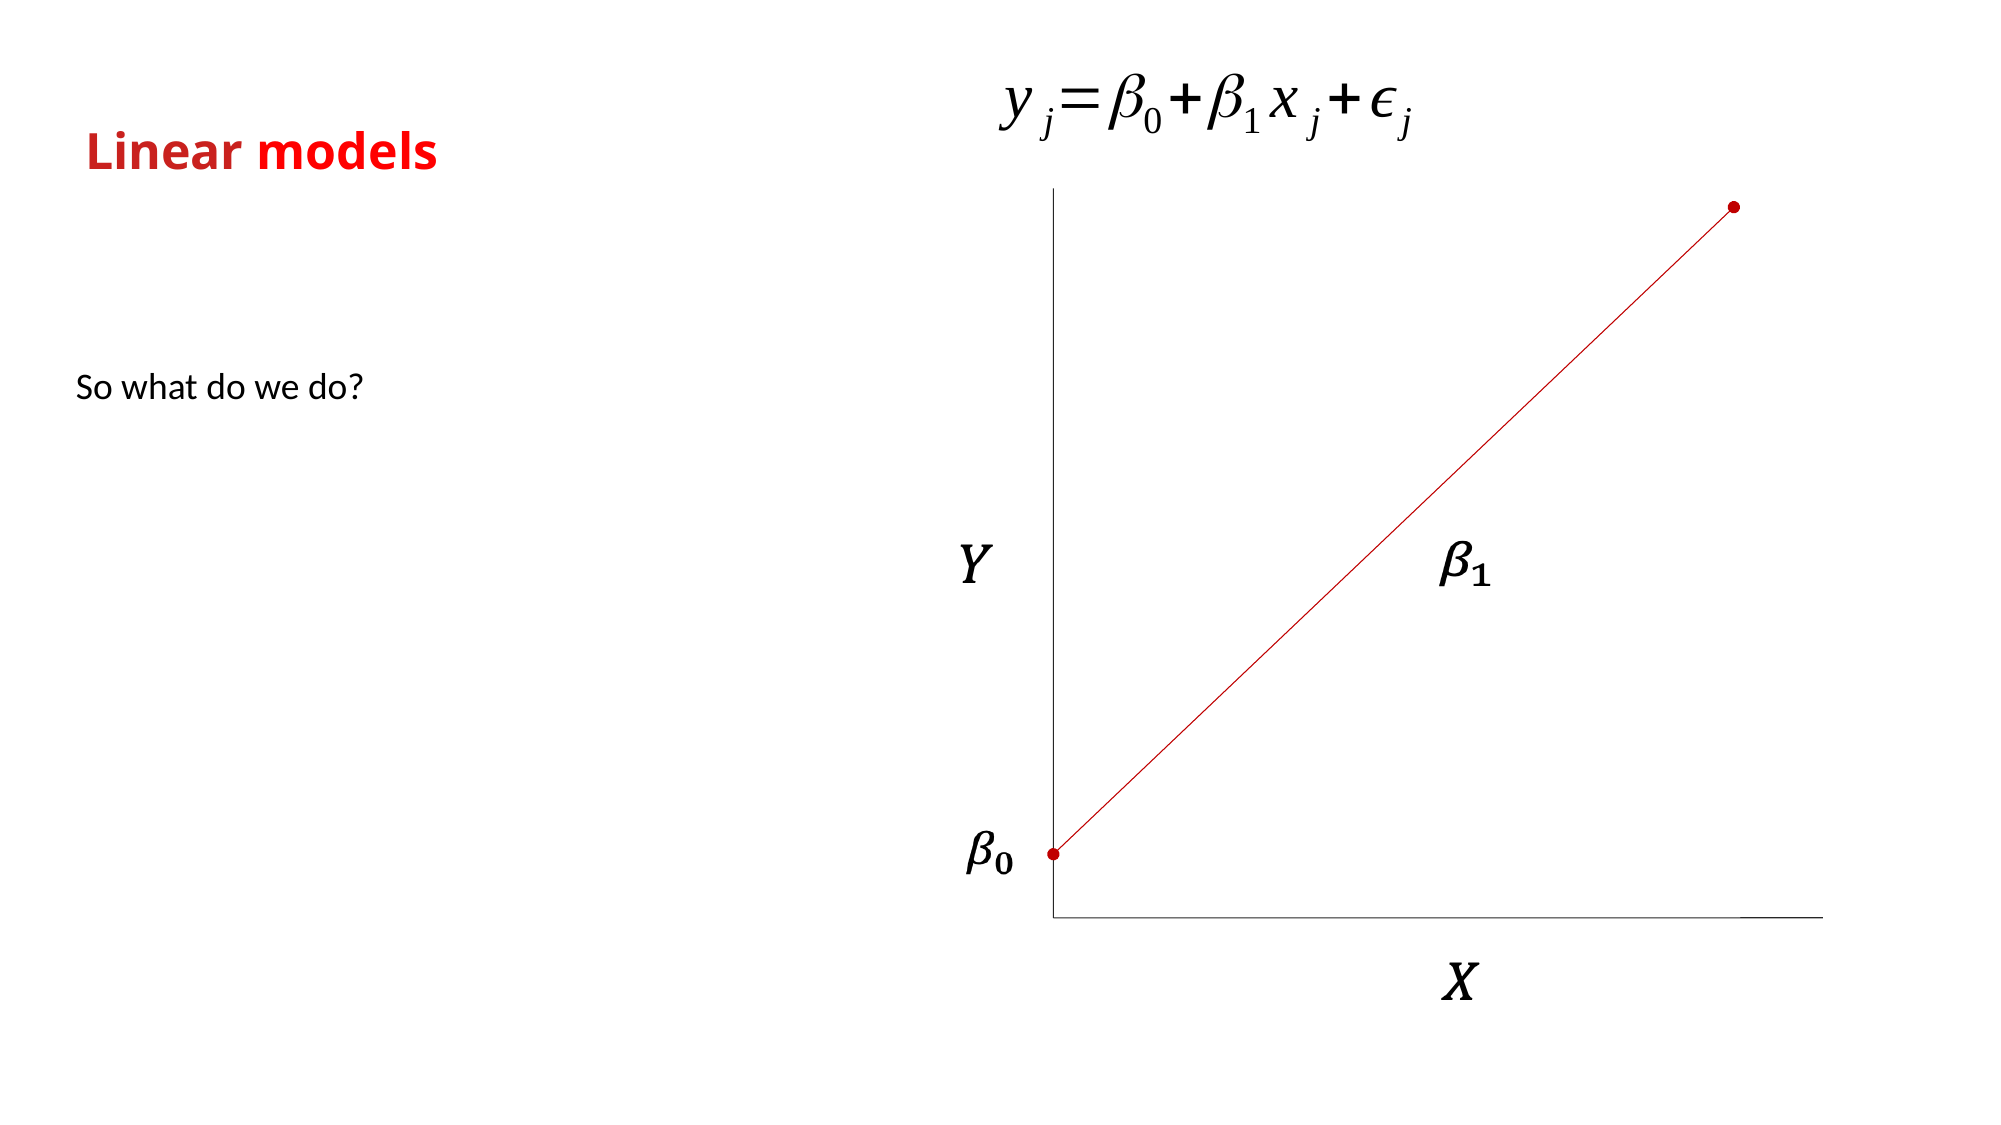

Linear models
So what do we do?